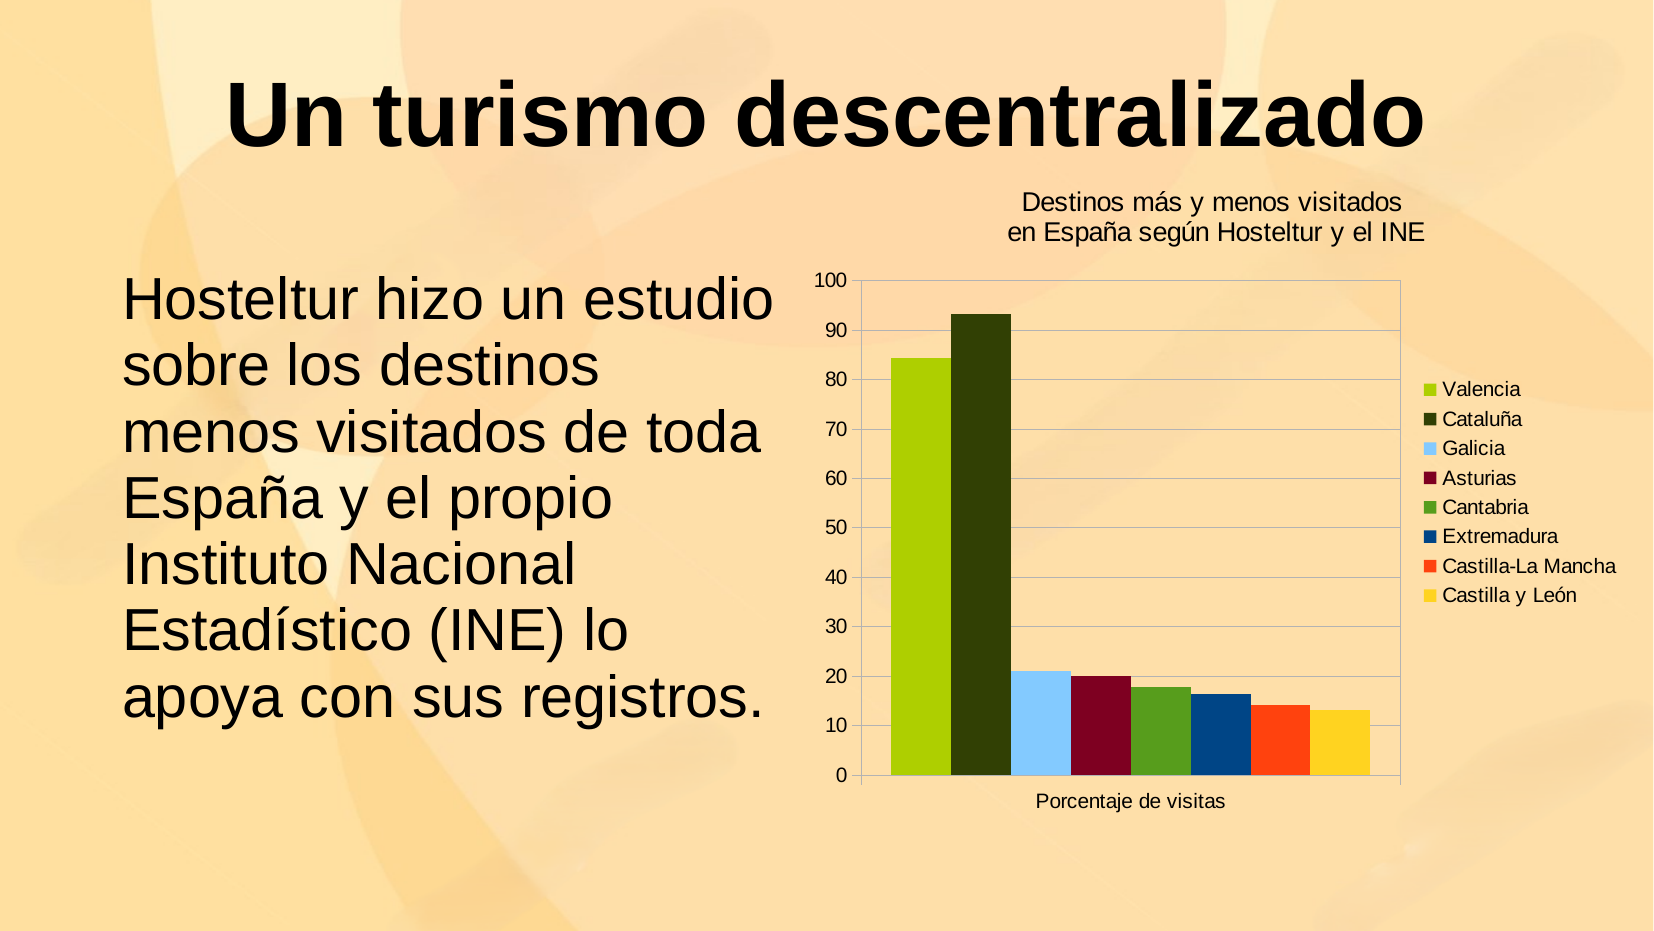

# Un turismo descentralizado
### Chart: Destinos más y menos visitados
en España según Hosteltur y el INE
| Category | Valencia | Cataluña | Galicia | Asturias | Cantabria | Extremadura | Castilla-La Mancha | Castilla y León |
|---|---|---|---|---|---|---|---|---|
| Porcentaje de visitas | 84.4 | 93.3 | 21.05 | 20.0 | 17.89 | 16.32 | 14.21 | 13.16 |Hosteltur hizo un estudio sobre los destinos menos visitados de toda España y el propio Instituto Nacional Estadístico (INE) lo apoya con sus registros.